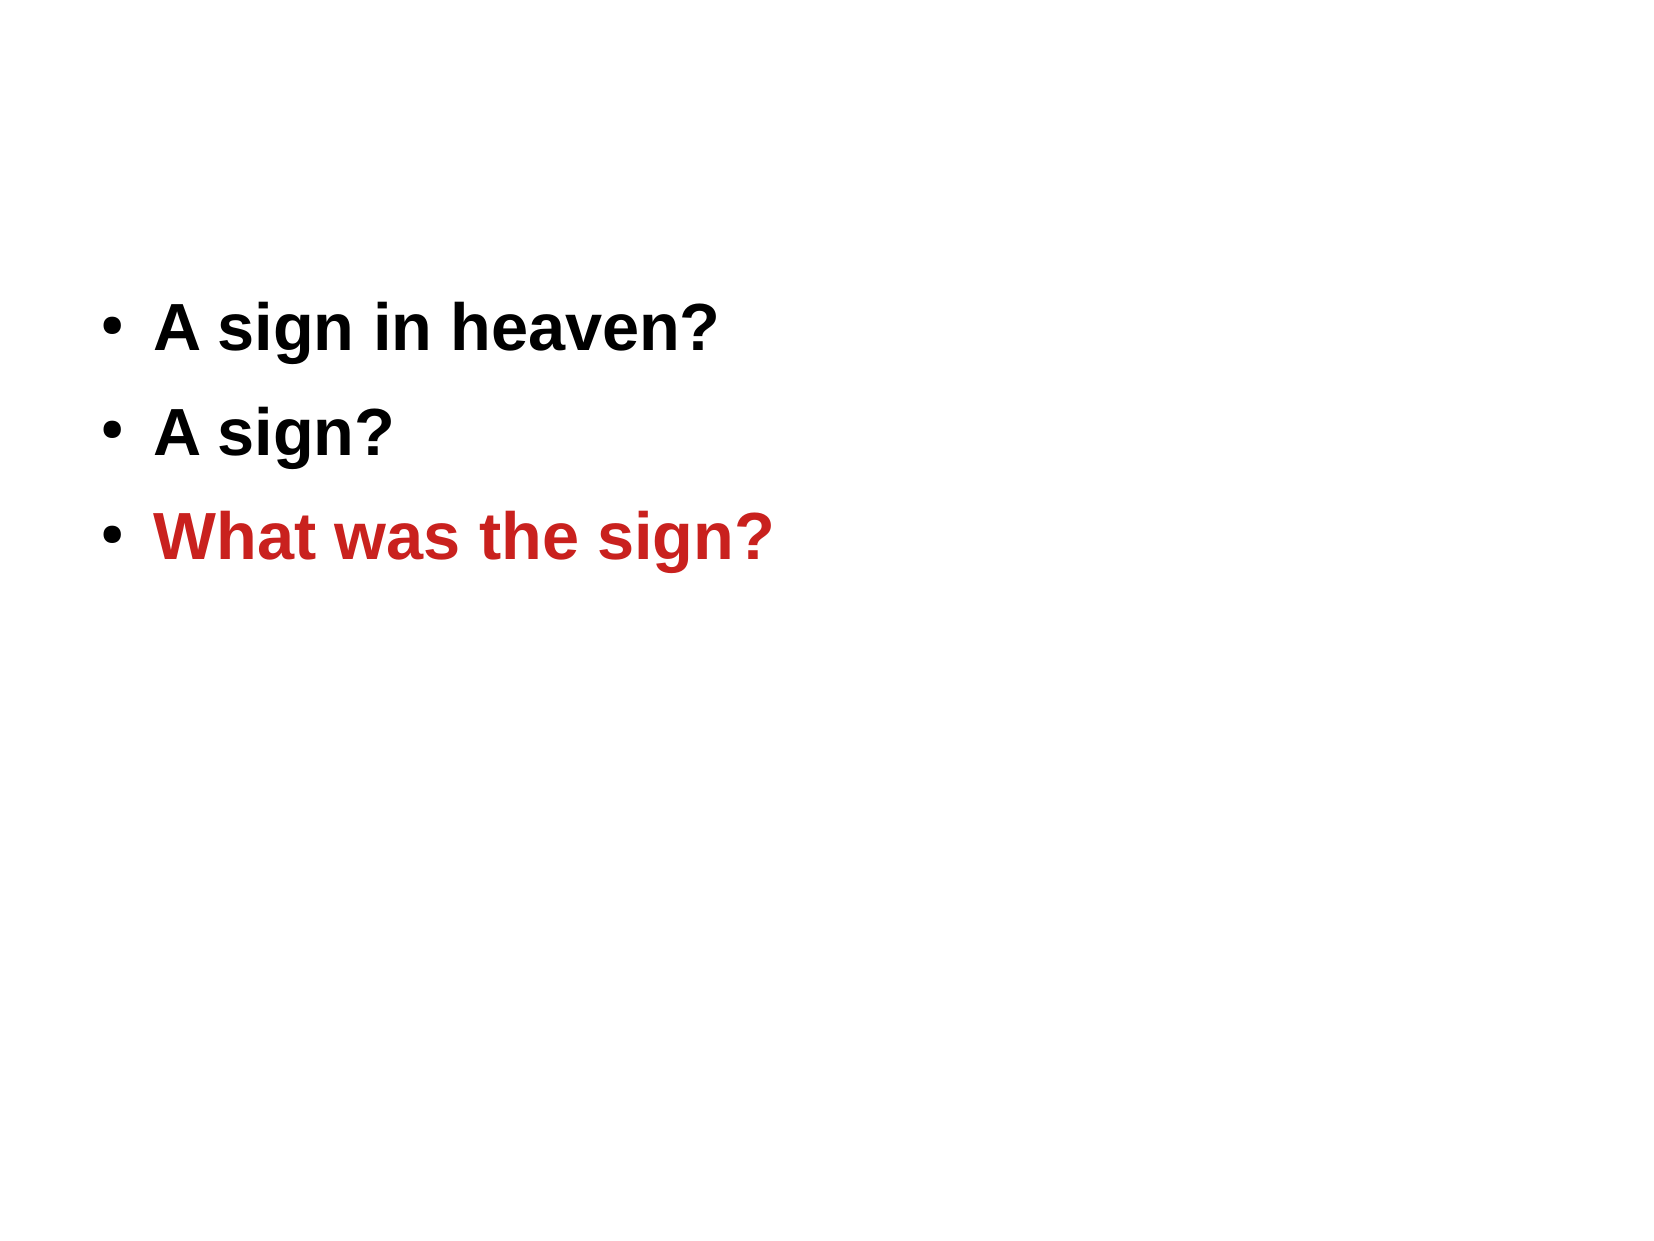

#
A sign in heaven?
A sign?
What was the sign?